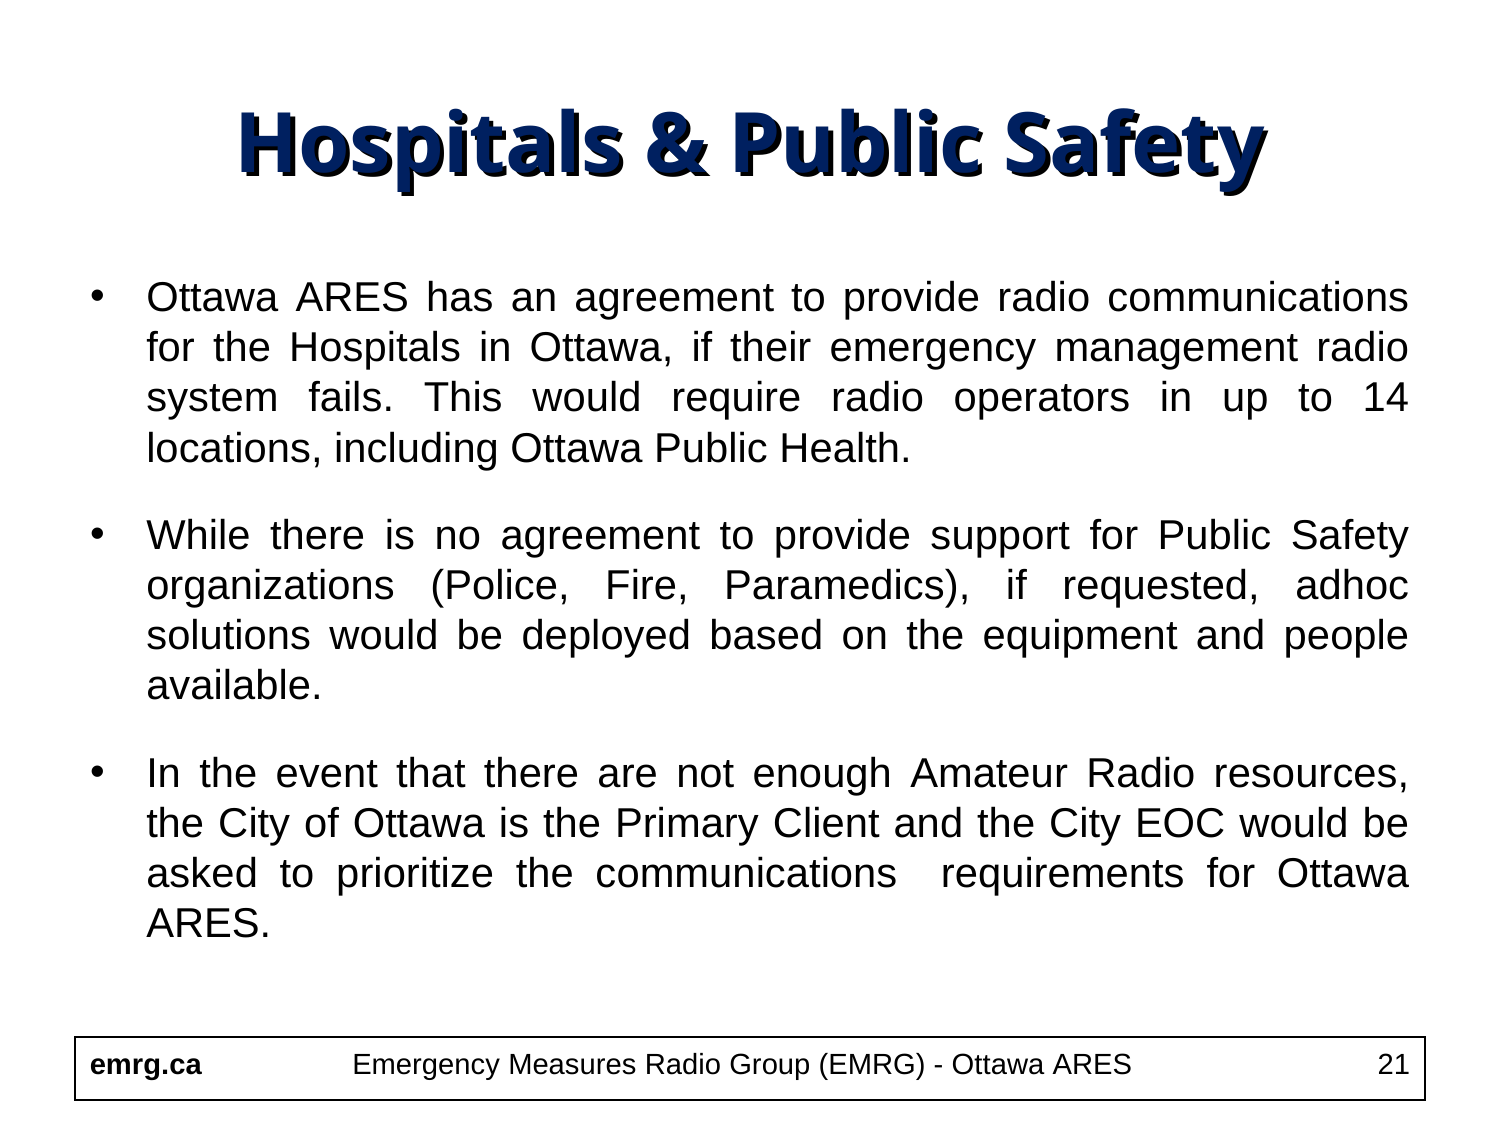

# Hospitals & Public Safety
Ottawa ARES has an agreement to provide radio communications for the Hospitals in Ottawa, if their emergency management radio system fails. This would require radio operators in up to 14 locations, including Ottawa Public Health.
While there is no agreement to provide support for Public Safety organizations (Police, Fire, Paramedics), if requested, adhoc solutions would be deployed based on the equipment and people available.
In the event that there are not enough Amateur Radio resources, the City of Ottawa is the Primary Client and the City EOC would be asked to prioritize the communications requirements for Ottawa ARES.
Emergency Measures Radio Group (EMRG) - Ottawa ARES
21